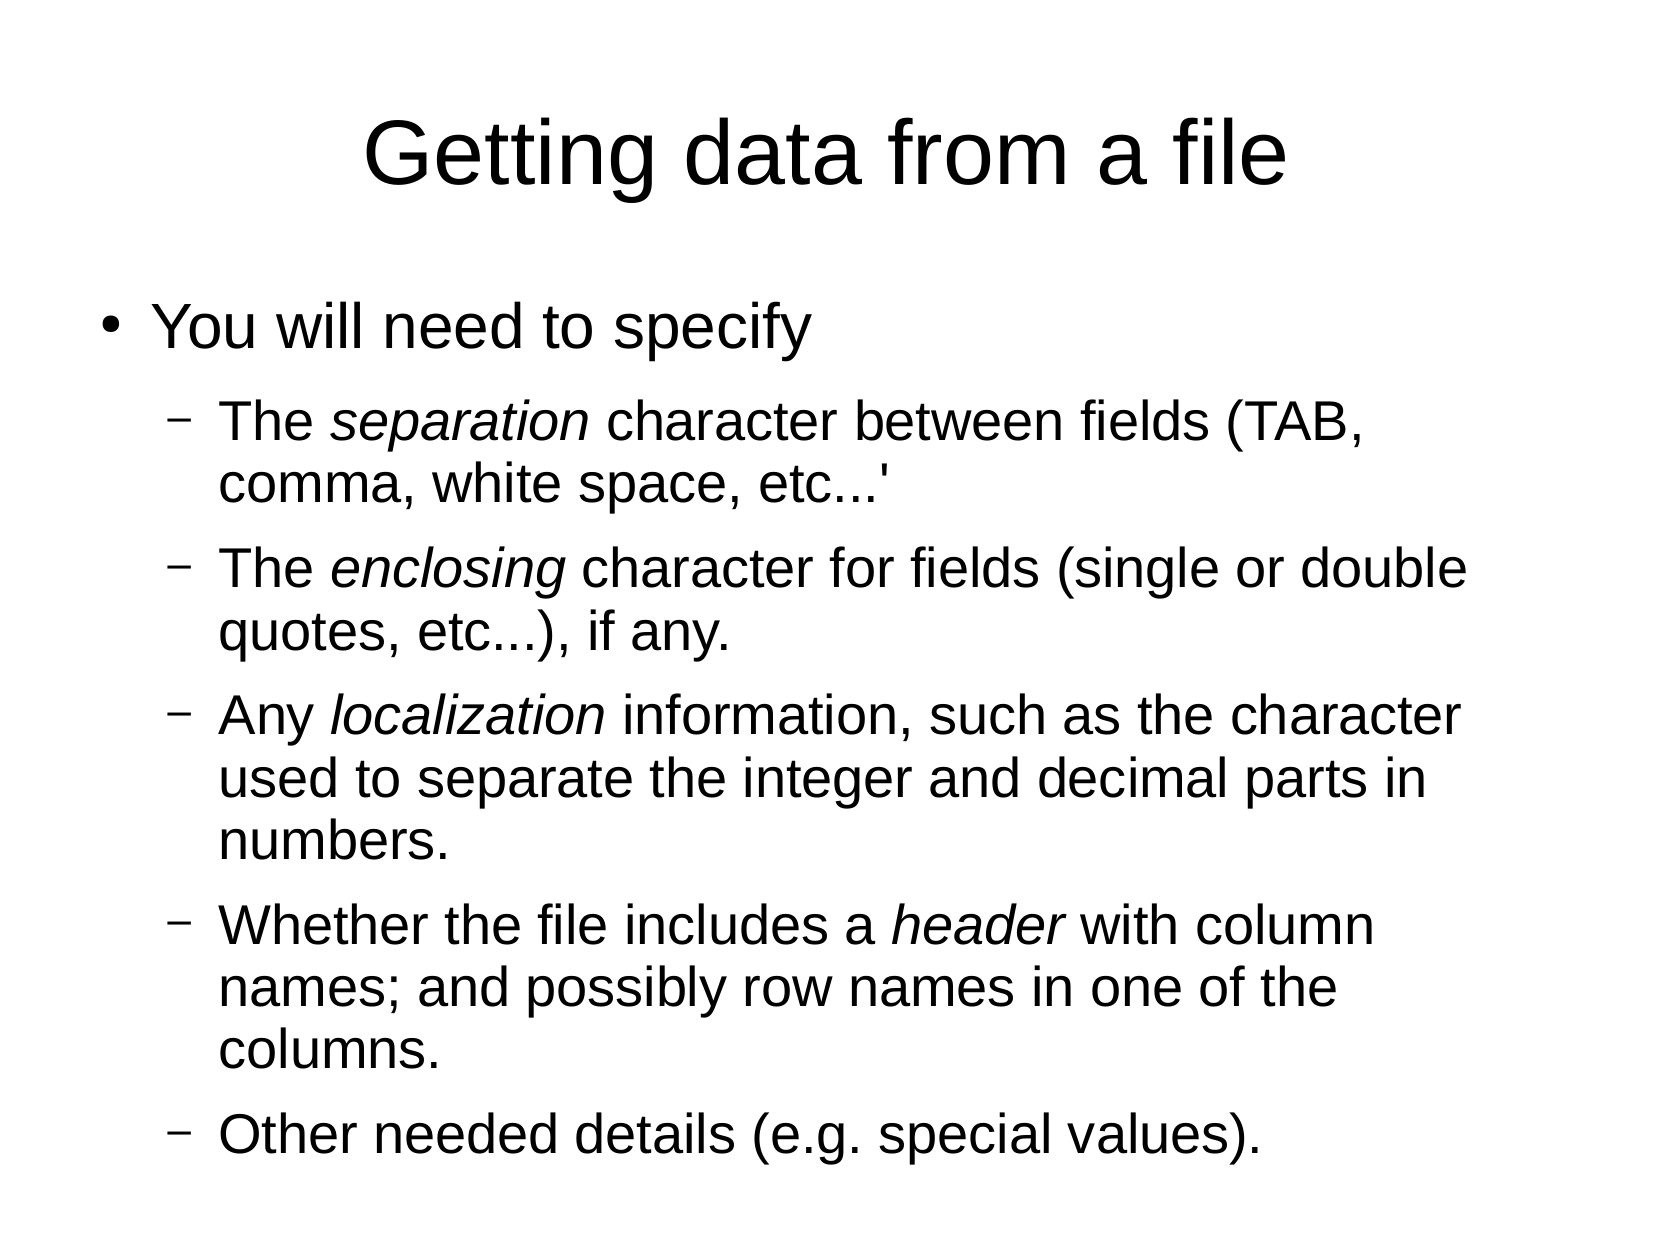

# Getting data from a file
You will need to specify
The separation character between fields (TAB, comma, white space, etc...'
The enclosing character for fields (single or double quotes, etc...), if any.
Any localization information, such as the character used to separate the integer and decimal parts in numbers.
Whether the file includes a header with column names; and possibly row names in one of the columns.
Other needed details (e.g. special values).